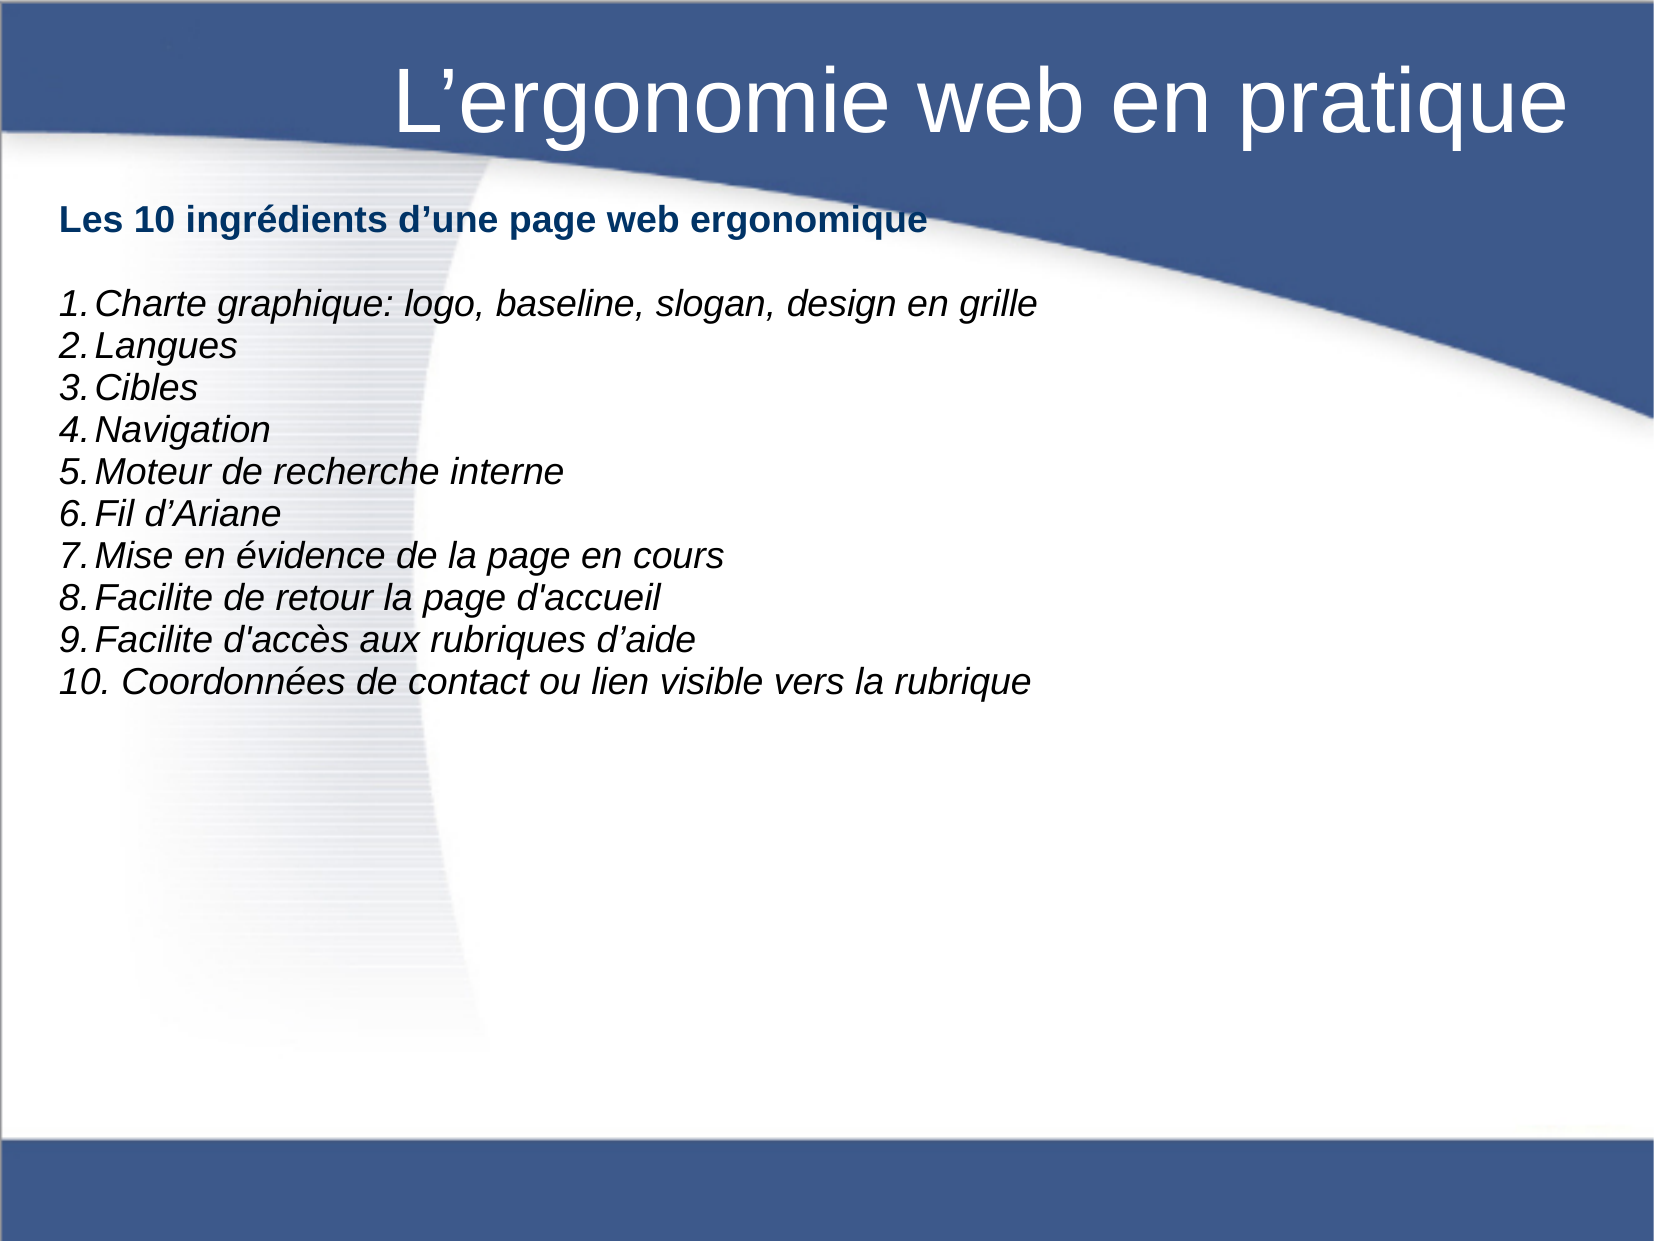

# L’ergonomie web en pratique
Les 10 ingrédients d’une page web ergonomique
Charte graphique: logo, baseline, slogan, design en grille
Langues
Cibles
Navigation
Moteur de recherche interne
Fil d’Ariane
Mise en évidence de la page en cours
Facilite de retour la page d'accueil
Facilite d'accès aux rubriques d’aide
 Coordonnées de contact ou lien visible vers la rubrique